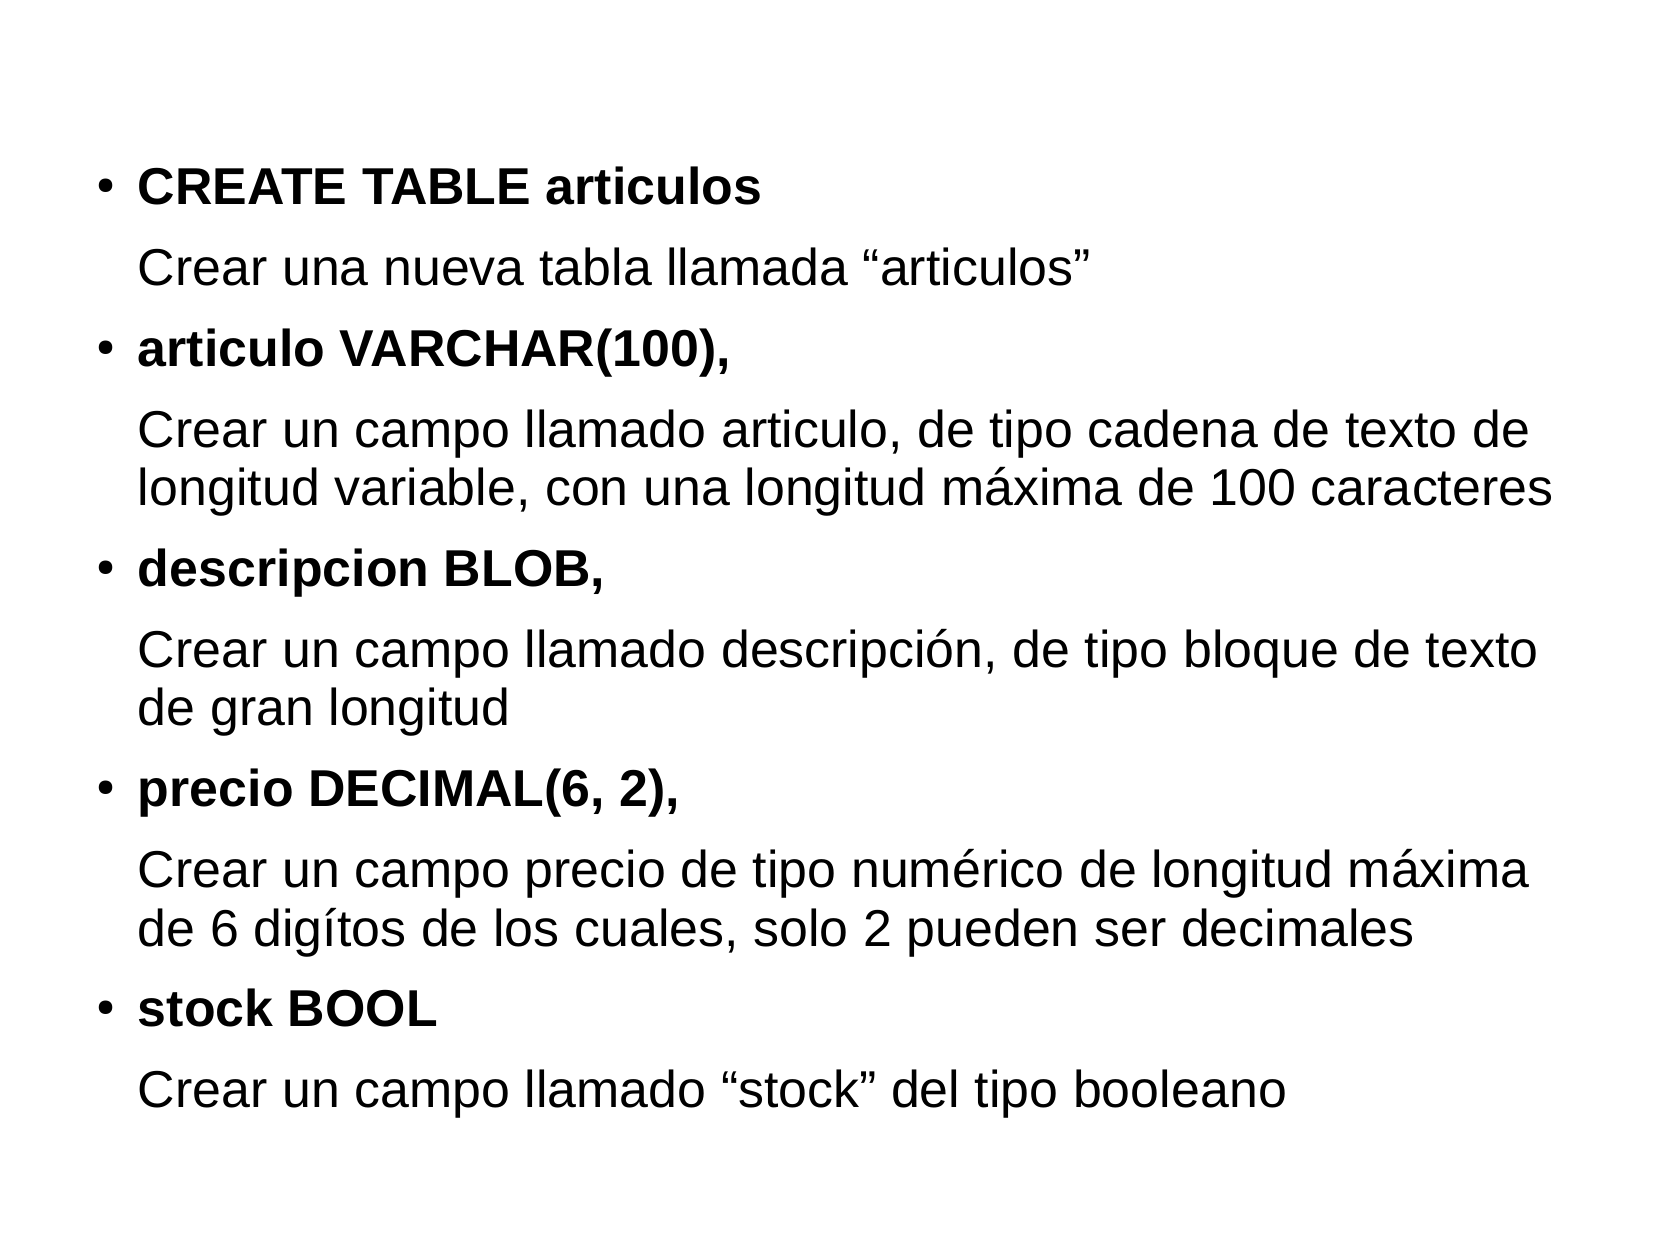

# CREATE TABLE articulos
Crear una nueva tabla llamada “articulos”
articulo VARCHAR(100),
Crear un campo llamado articulo, de tipo cadena de texto de longitud variable, con una longitud máxima de 100 caracteres
descripcion BLOB,
Crear un campo llamado descripción, de tipo bloque de texto de gran longitud
precio DECIMAL(6, 2),
Crear un campo precio de tipo numérico de longitud máxima de 6 digítos de los cuales, solo 2 pueden ser decimales
stock BOOL
Crear un campo llamado “stock” del tipo booleano